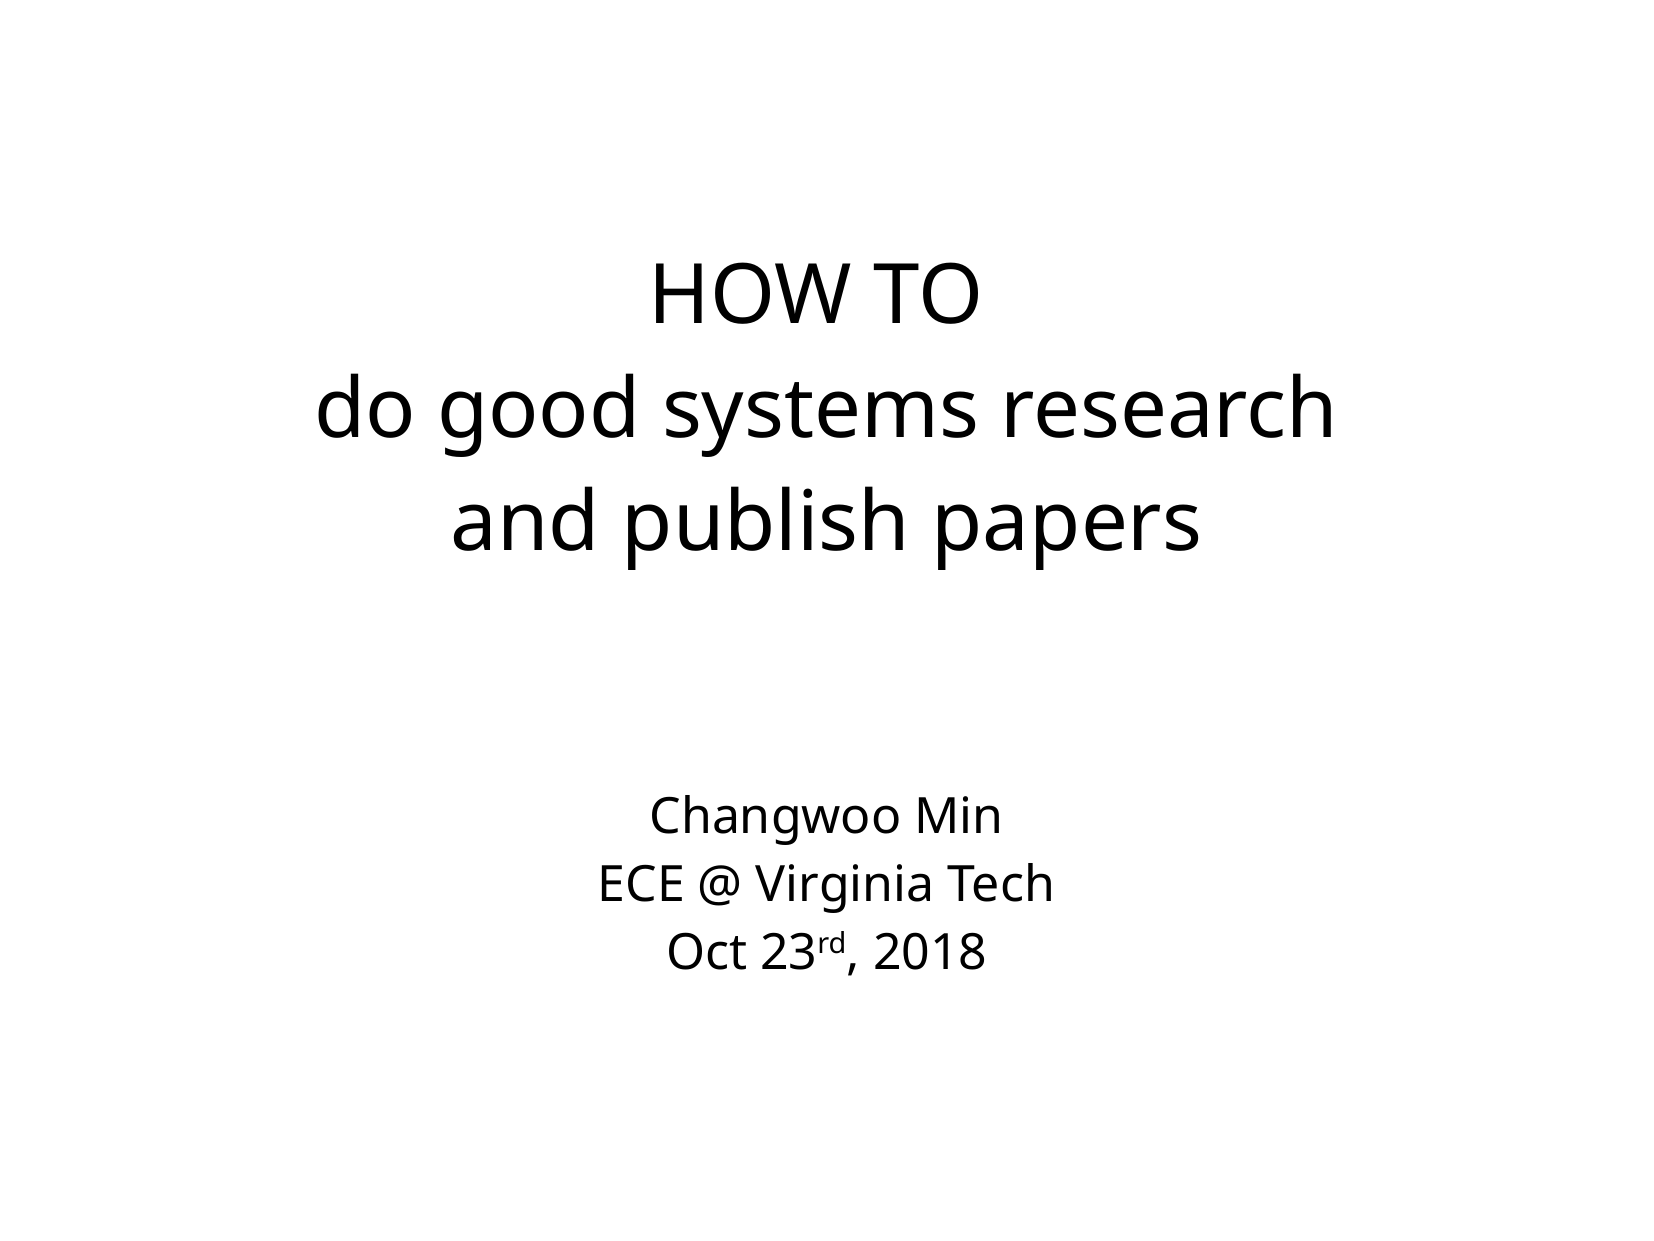

# HOW TO
do good systems research
and publish papers
Changwoo Min
ECE @ Virginia Tech
Oct 23rd, 2018